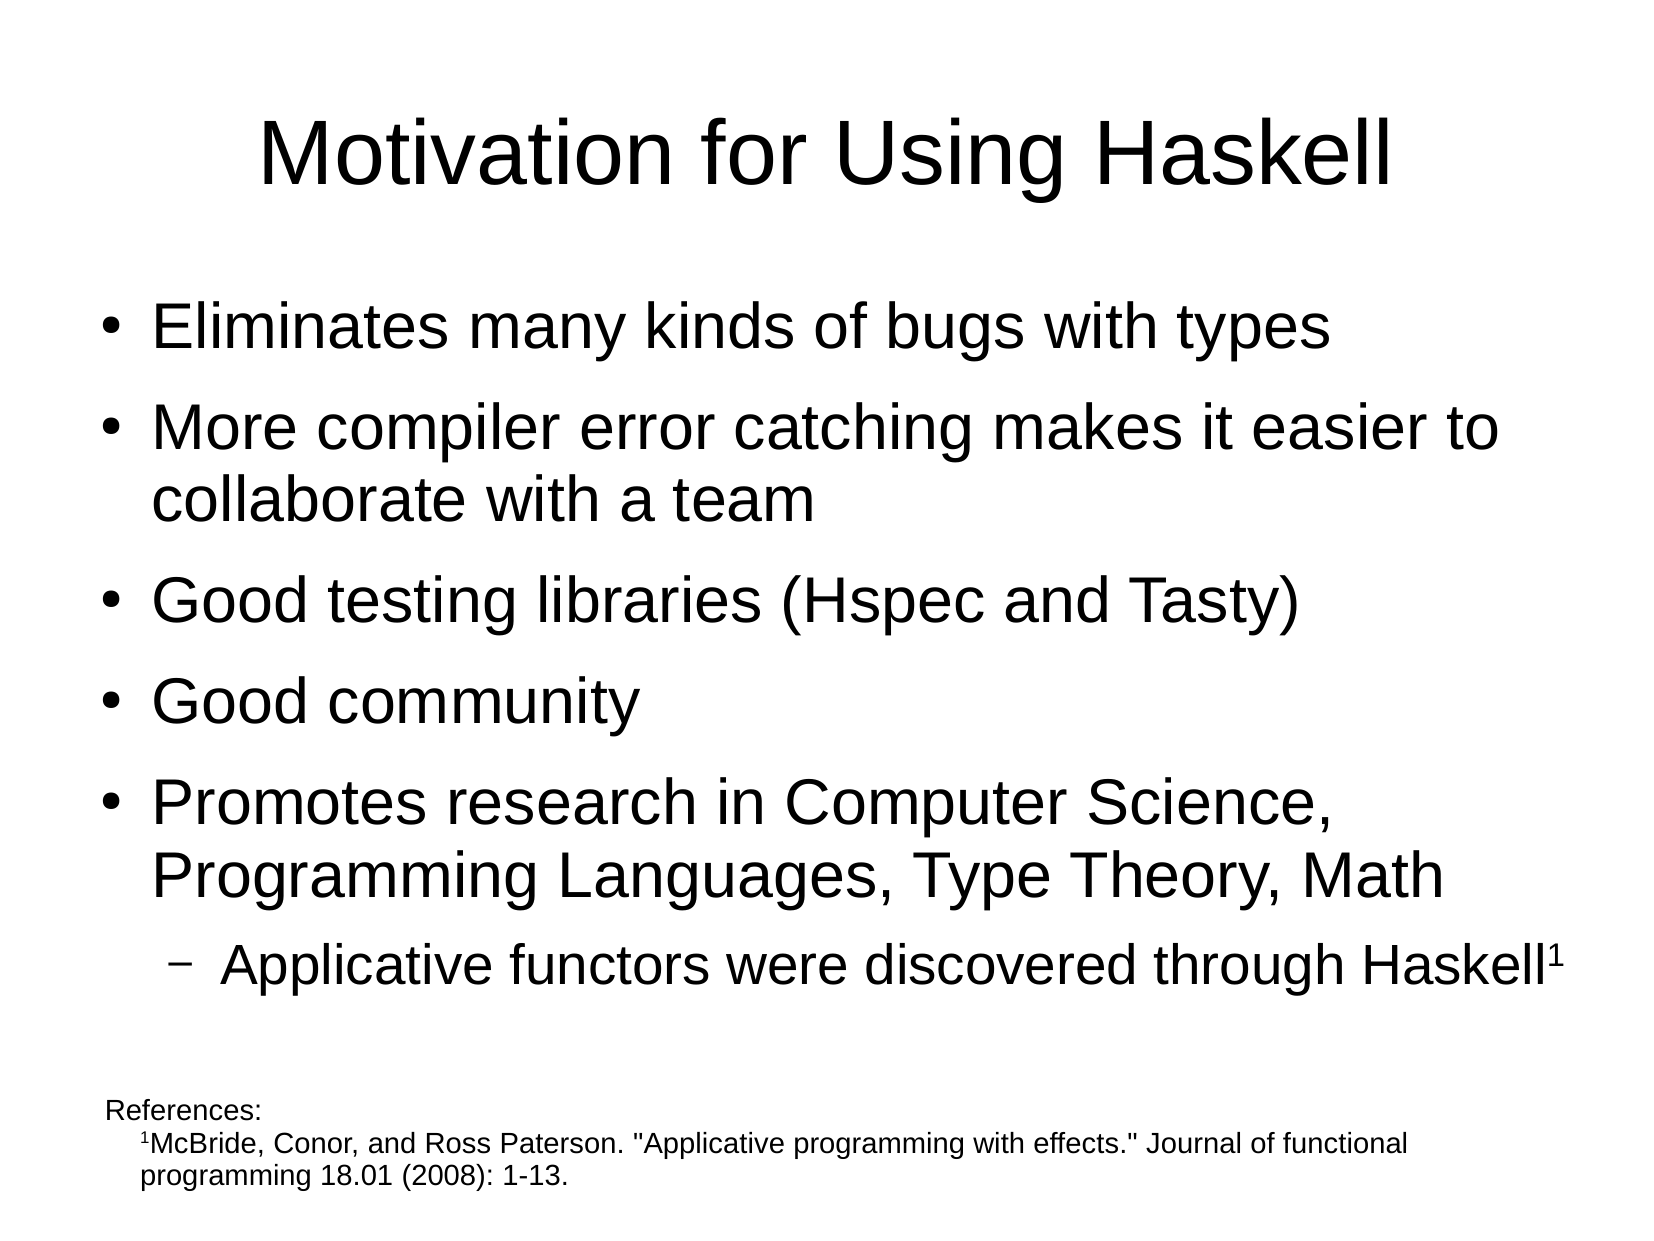

# Motivation for Using Haskell
Eliminates many kinds of bugs with types
More compiler error catching makes it easier to collaborate with a team
Good testing libraries (Hspec and Tasty)
Good community
Promotes research in Computer Science, Programming Languages, Type Theory, Math
Applicative functors were discovered through Haskell1
References:
1McBride, Conor, and Ross Paterson. "Applicative programming with effects." Journal of functional programming 18.01 (2008): 1-13.